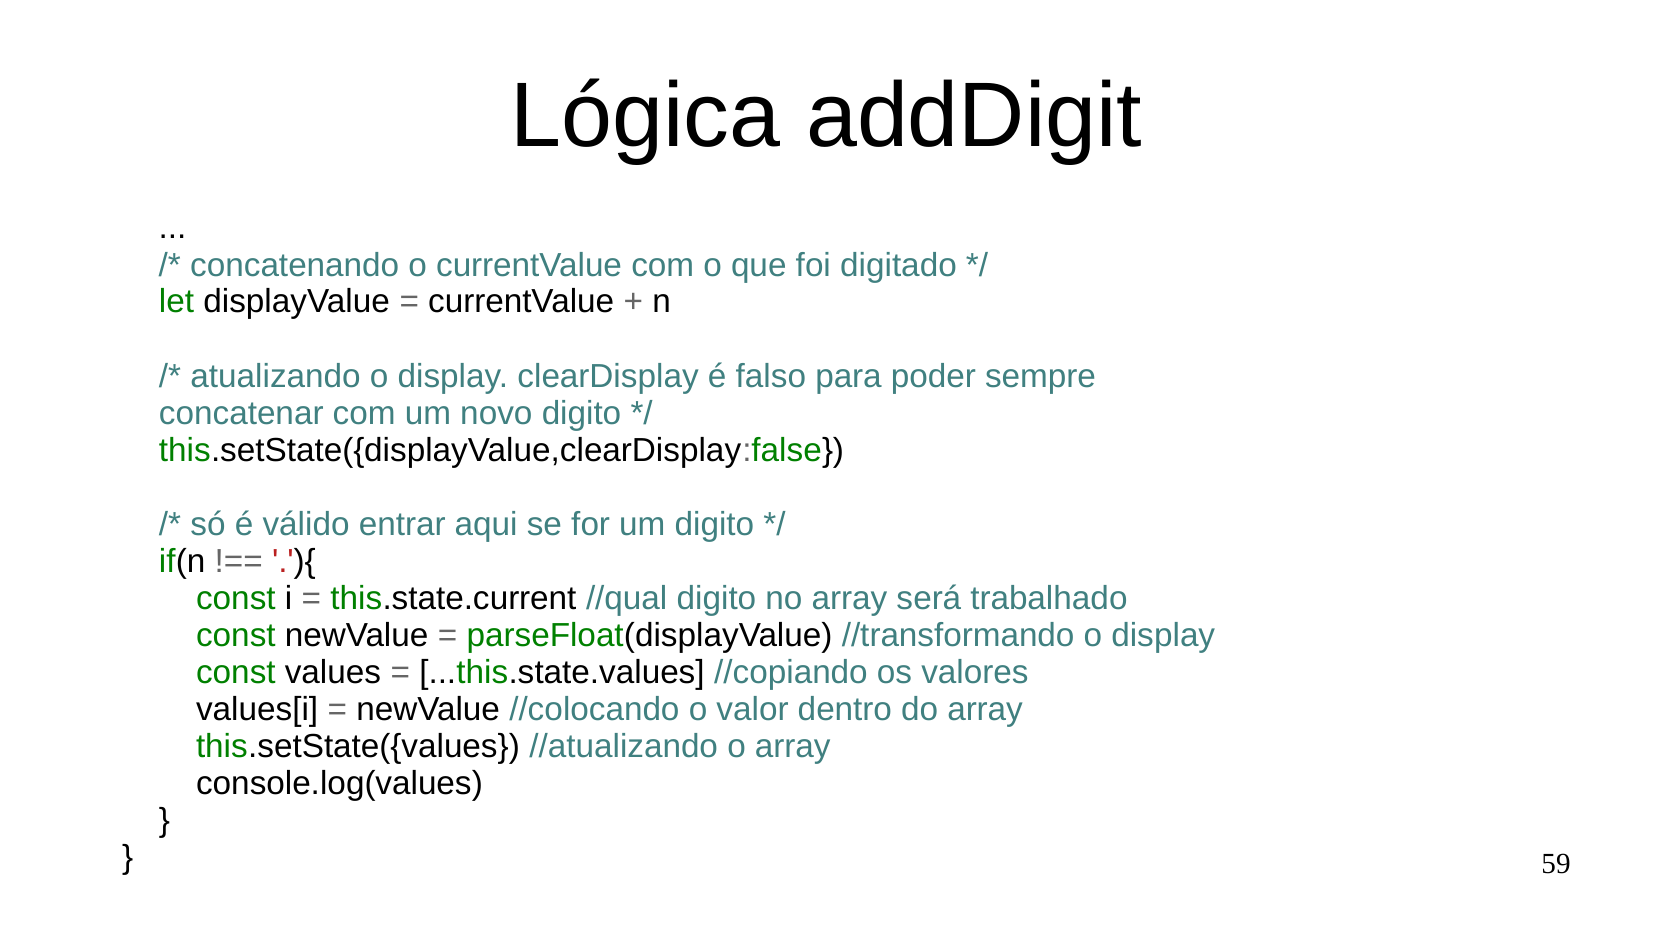

# Lógica addDigit
	...
	/* concatenando o currentValue com o que foi digitado */
 let displayValue = currentValue + n
 /* atualizando o display. clearDisplay é falso para poder sempre
 concatenar com um novo digito */
 this.setState({displayValue,clearDisplay:false})
 /* só é válido entrar aqui se for um digito */
 if(n !== '.'){
 const i = this.state.current //qual digito no array será trabalhado
 const newValue = parseFloat(displayValue) //transformando o display
 const values = [...this.state.values] //copiando os valores
 values[i] = newValue //colocando o valor dentro do array
 this.setState({values}) //atualizando o array
 console.log(values)
 }
 }
59